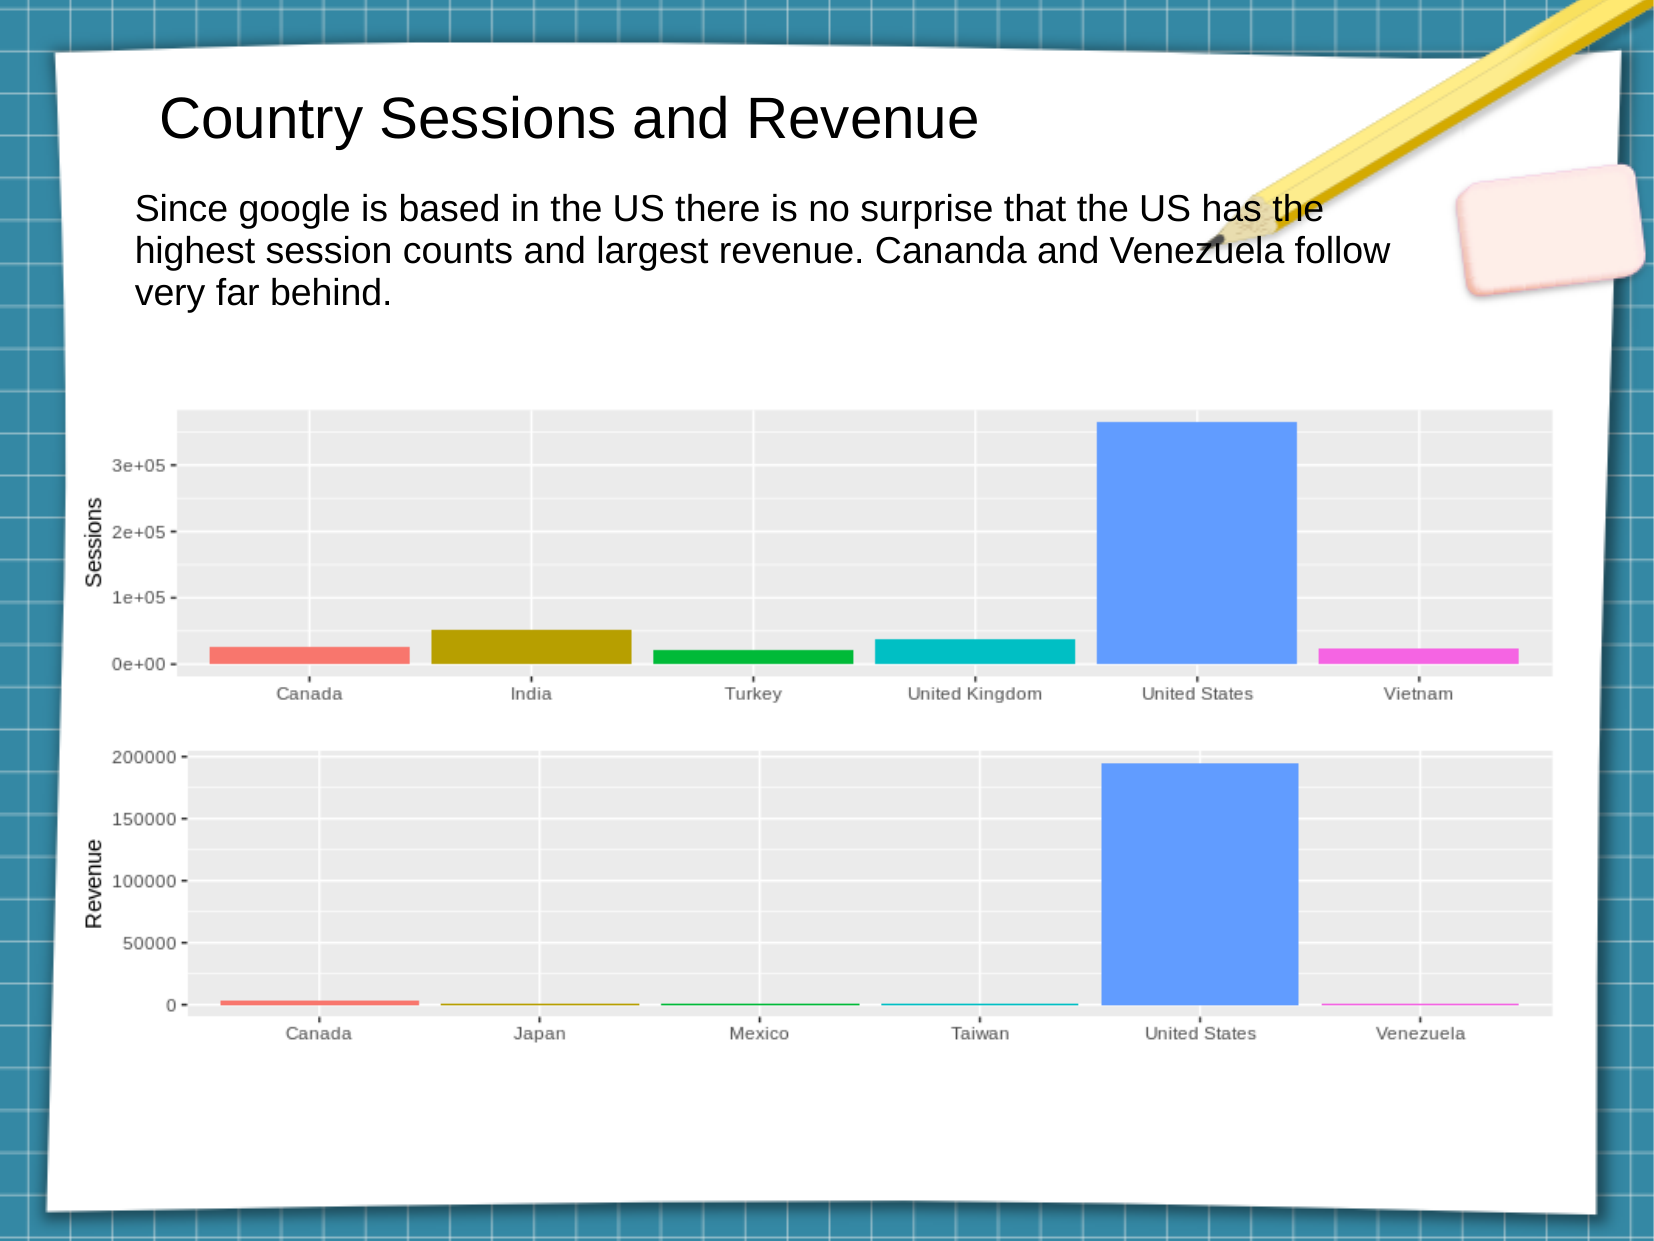

# Country Sessions and Revenue
Since google is based in the US there is no surprise that the US has the highest session counts and largest revenue. Cananda and Venezuela follow very far behind.